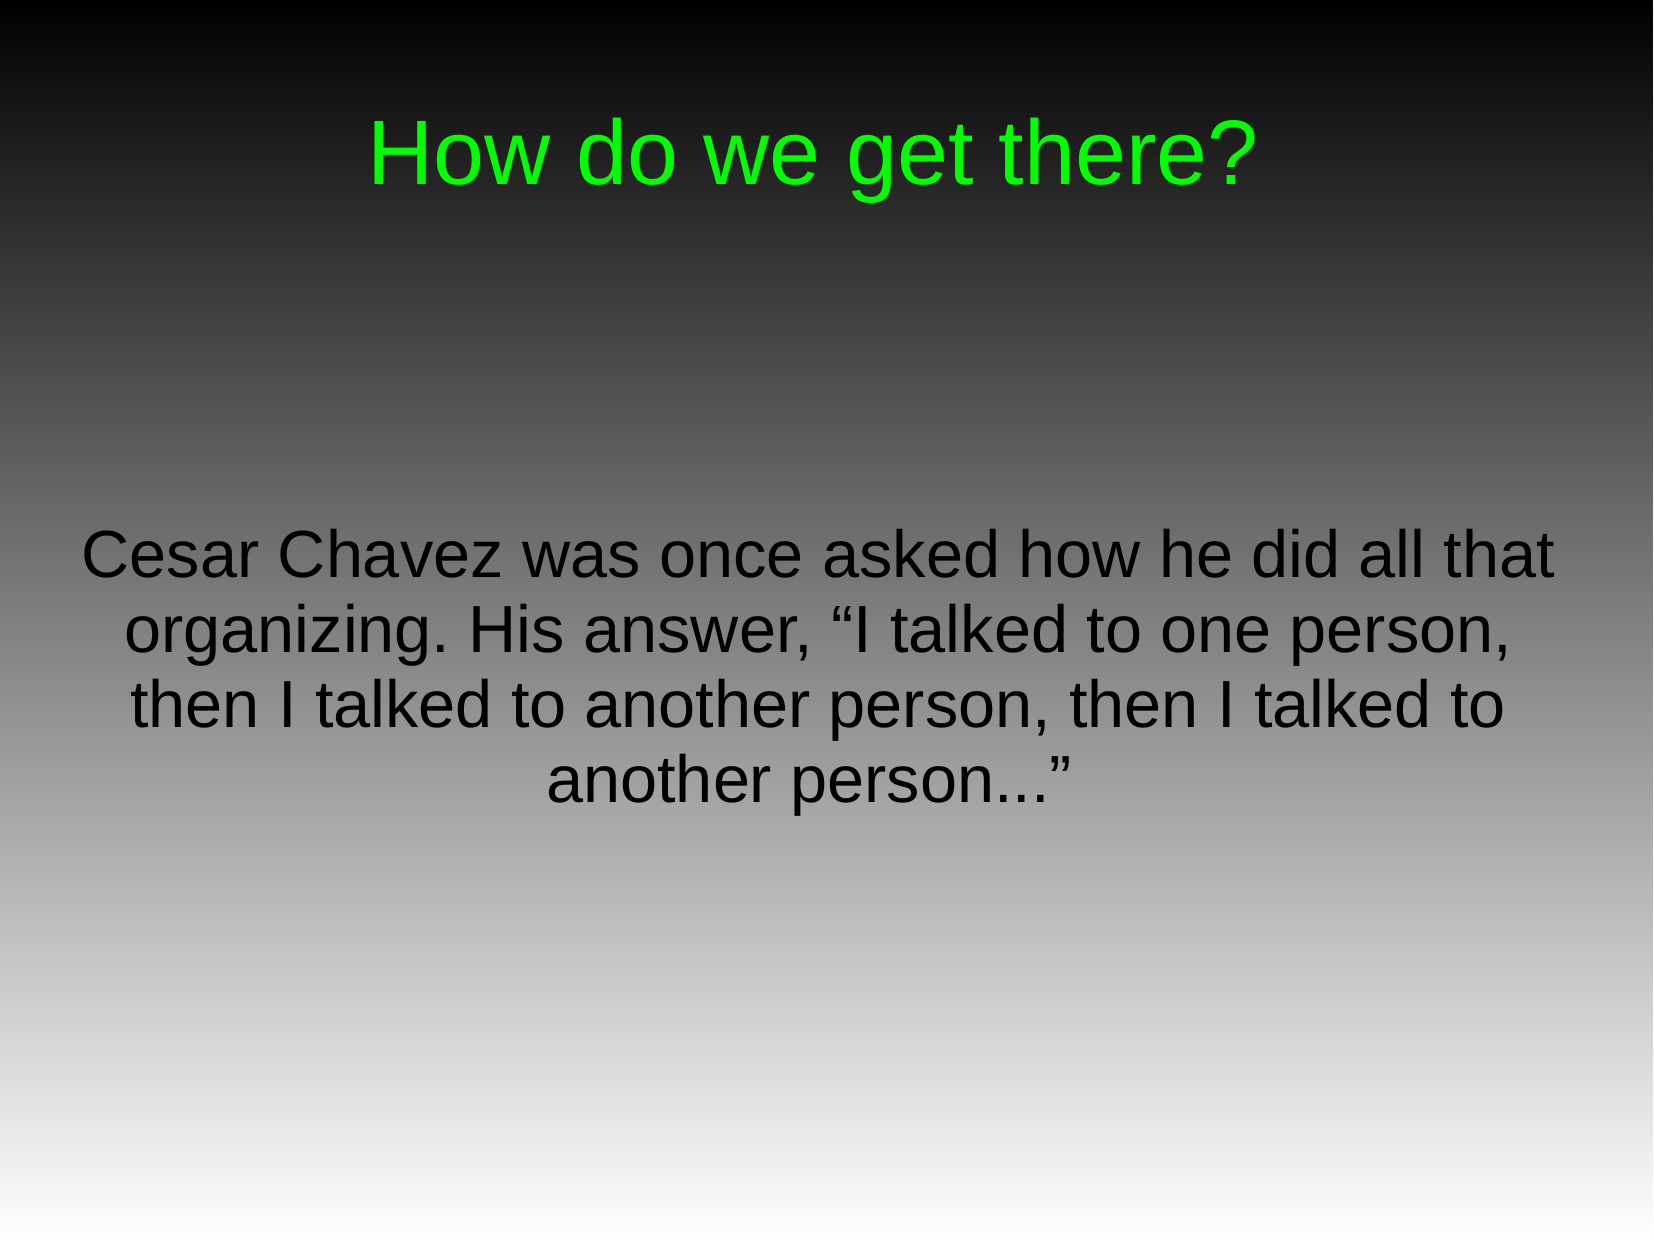

# How do we get there?
Cesar Chavez was once asked how he did all that organizing. His answer, “I talked to one person, then I talked to another person, then I talked to another person...”